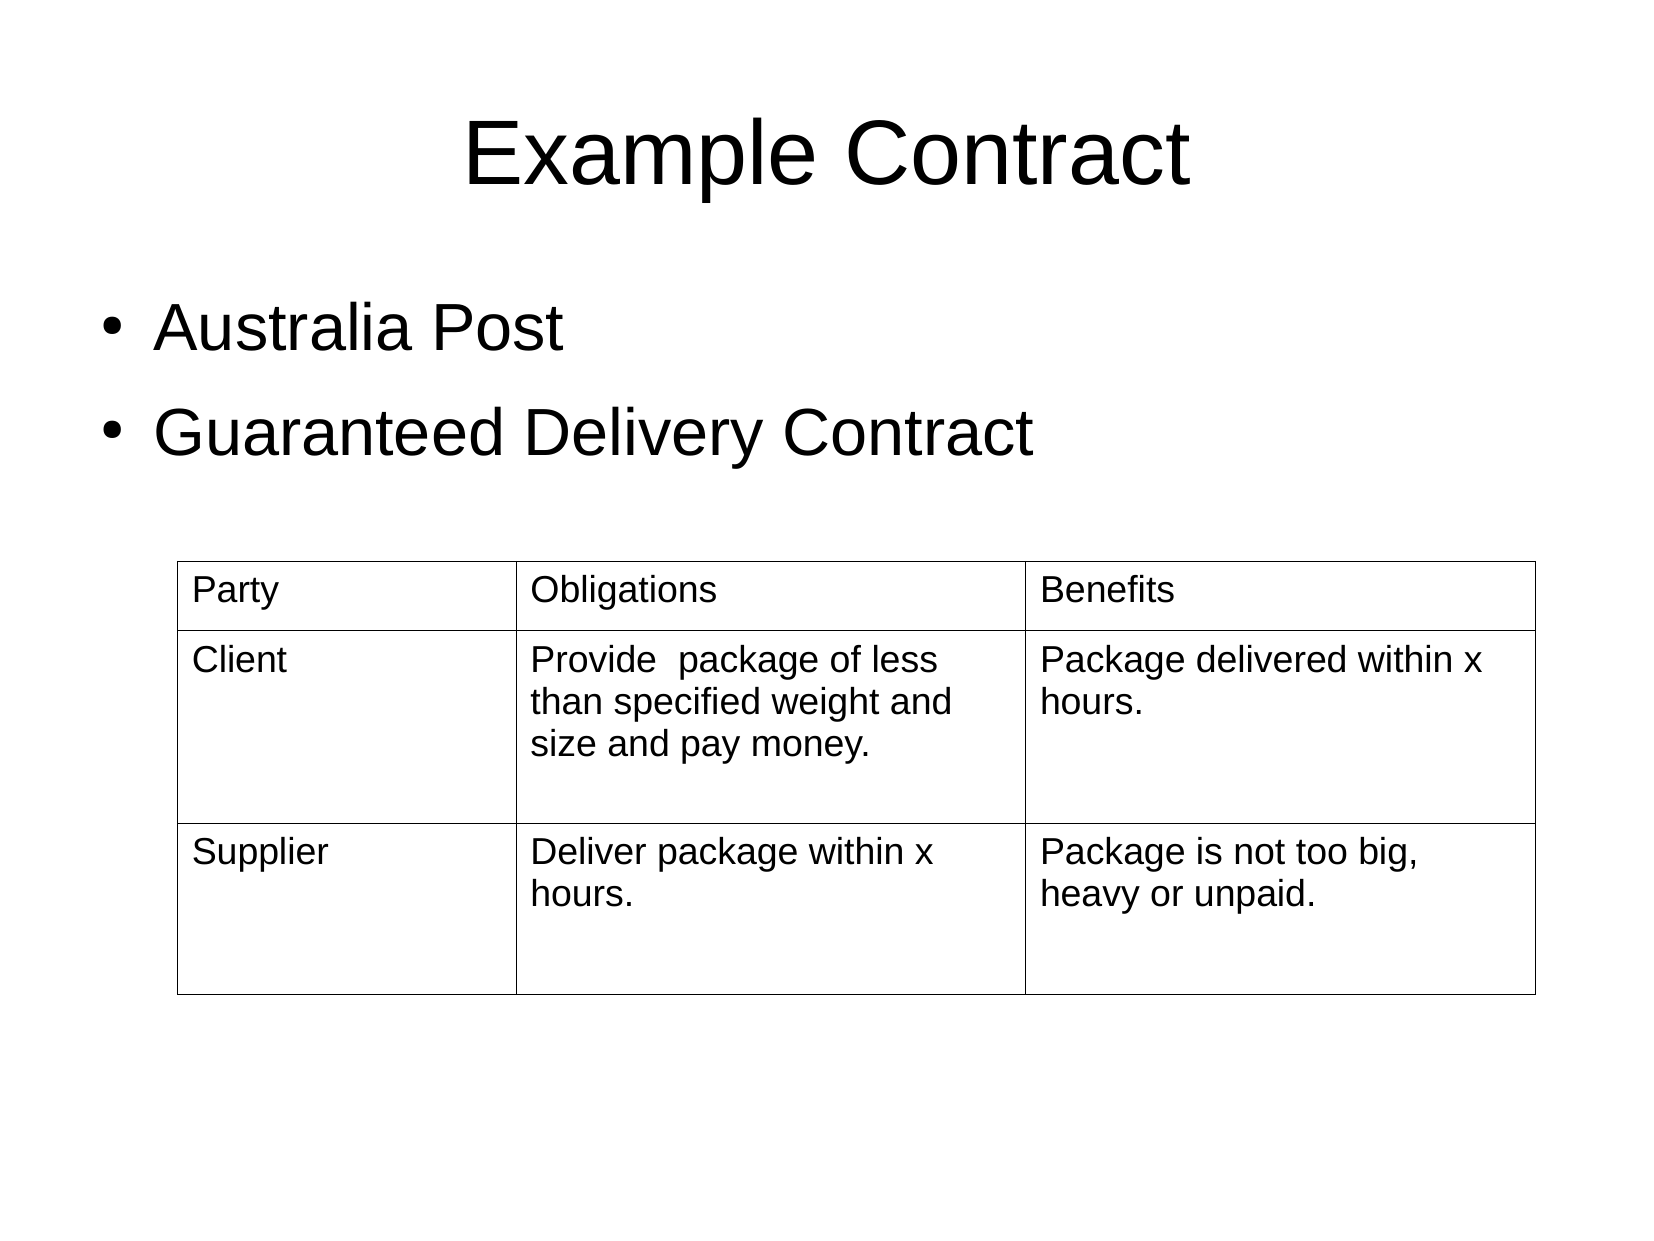

# Example Contract
Australia Post
Guaranteed Delivery Contract
| Party | Obligations | Benefits |
| --- | --- | --- |
| Client | Provide package of less than specified weight and size and pay money. | Package delivered within x hours. |
| Supplier | Deliver package within x hours. | Package is not too big, heavy or unpaid. |